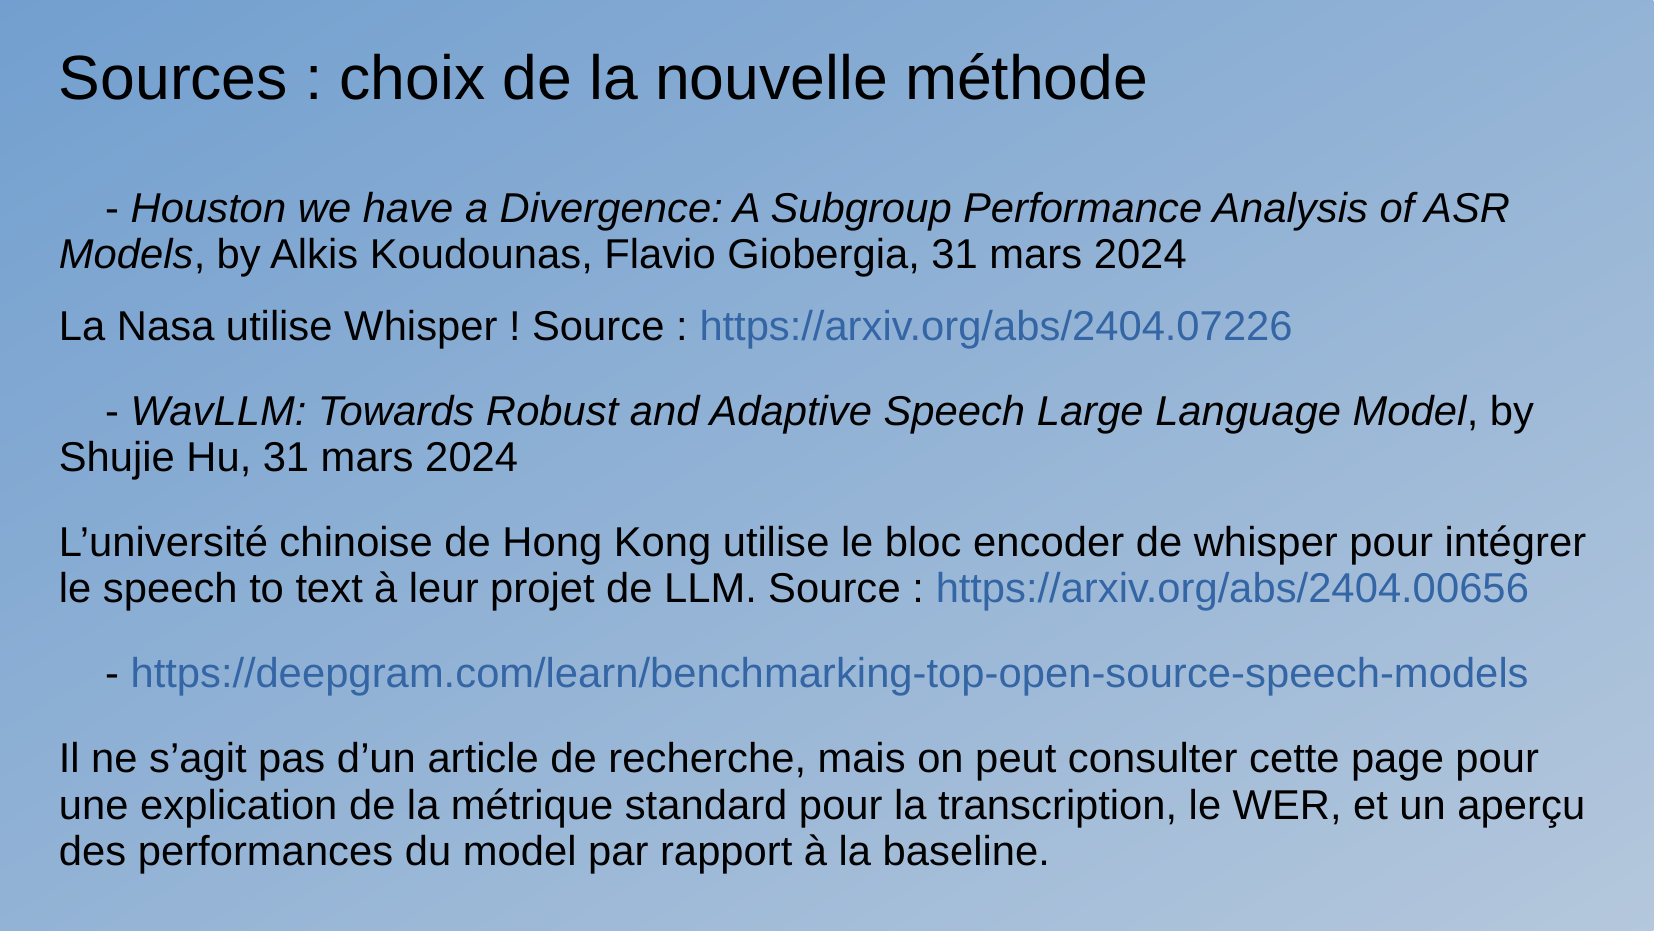

# Sources : choix de la nouvelle méthode
 - Houston we have a Divergence: A Subgroup Performance Analysis of ASR Models, by Alkis Koudounas, Flavio Giobergia, 31 mars 2024
La Nasa utilise Whisper ! Source : https://arxiv.org/abs/2404.07226
 - WavLLM: Towards Robust and Adaptive Speech Large Language Model, by Shujie Hu, 31 mars 2024
L’université chinoise de Hong Kong utilise le bloc encoder de whisper pour intégrer le speech to text à leur projet de LLM. Source : https://arxiv.org/abs/2404.00656
 - https://deepgram.com/learn/benchmarking-top-open-source-speech-models
Il ne s’agit pas d’un article de recherche, mais on peut consulter cette page pour une explication de la métrique standard pour la transcription, le WER, et un aperçu des performances du model par rapport à la baseline.